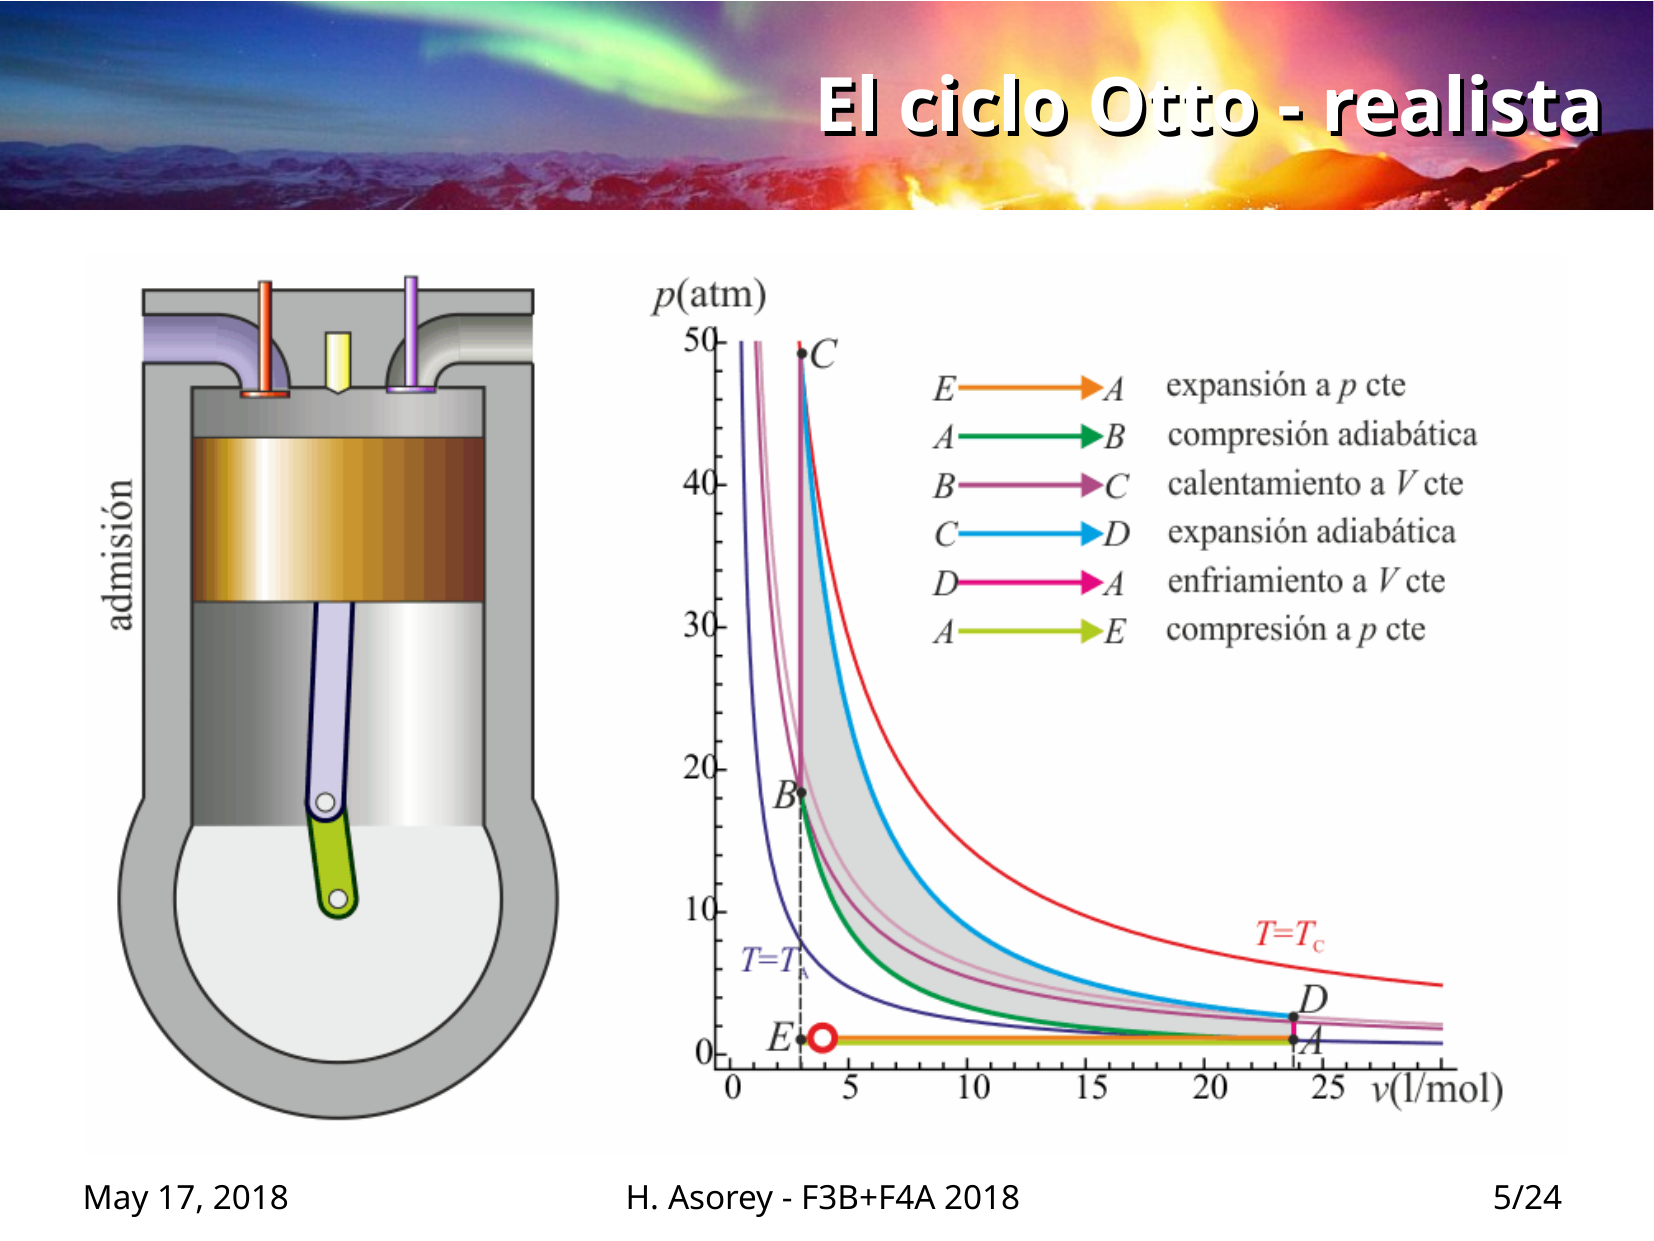

# El ciclo Otto - realista
May 17, 2018
H. Asorey - F3B+F4A 2018
5